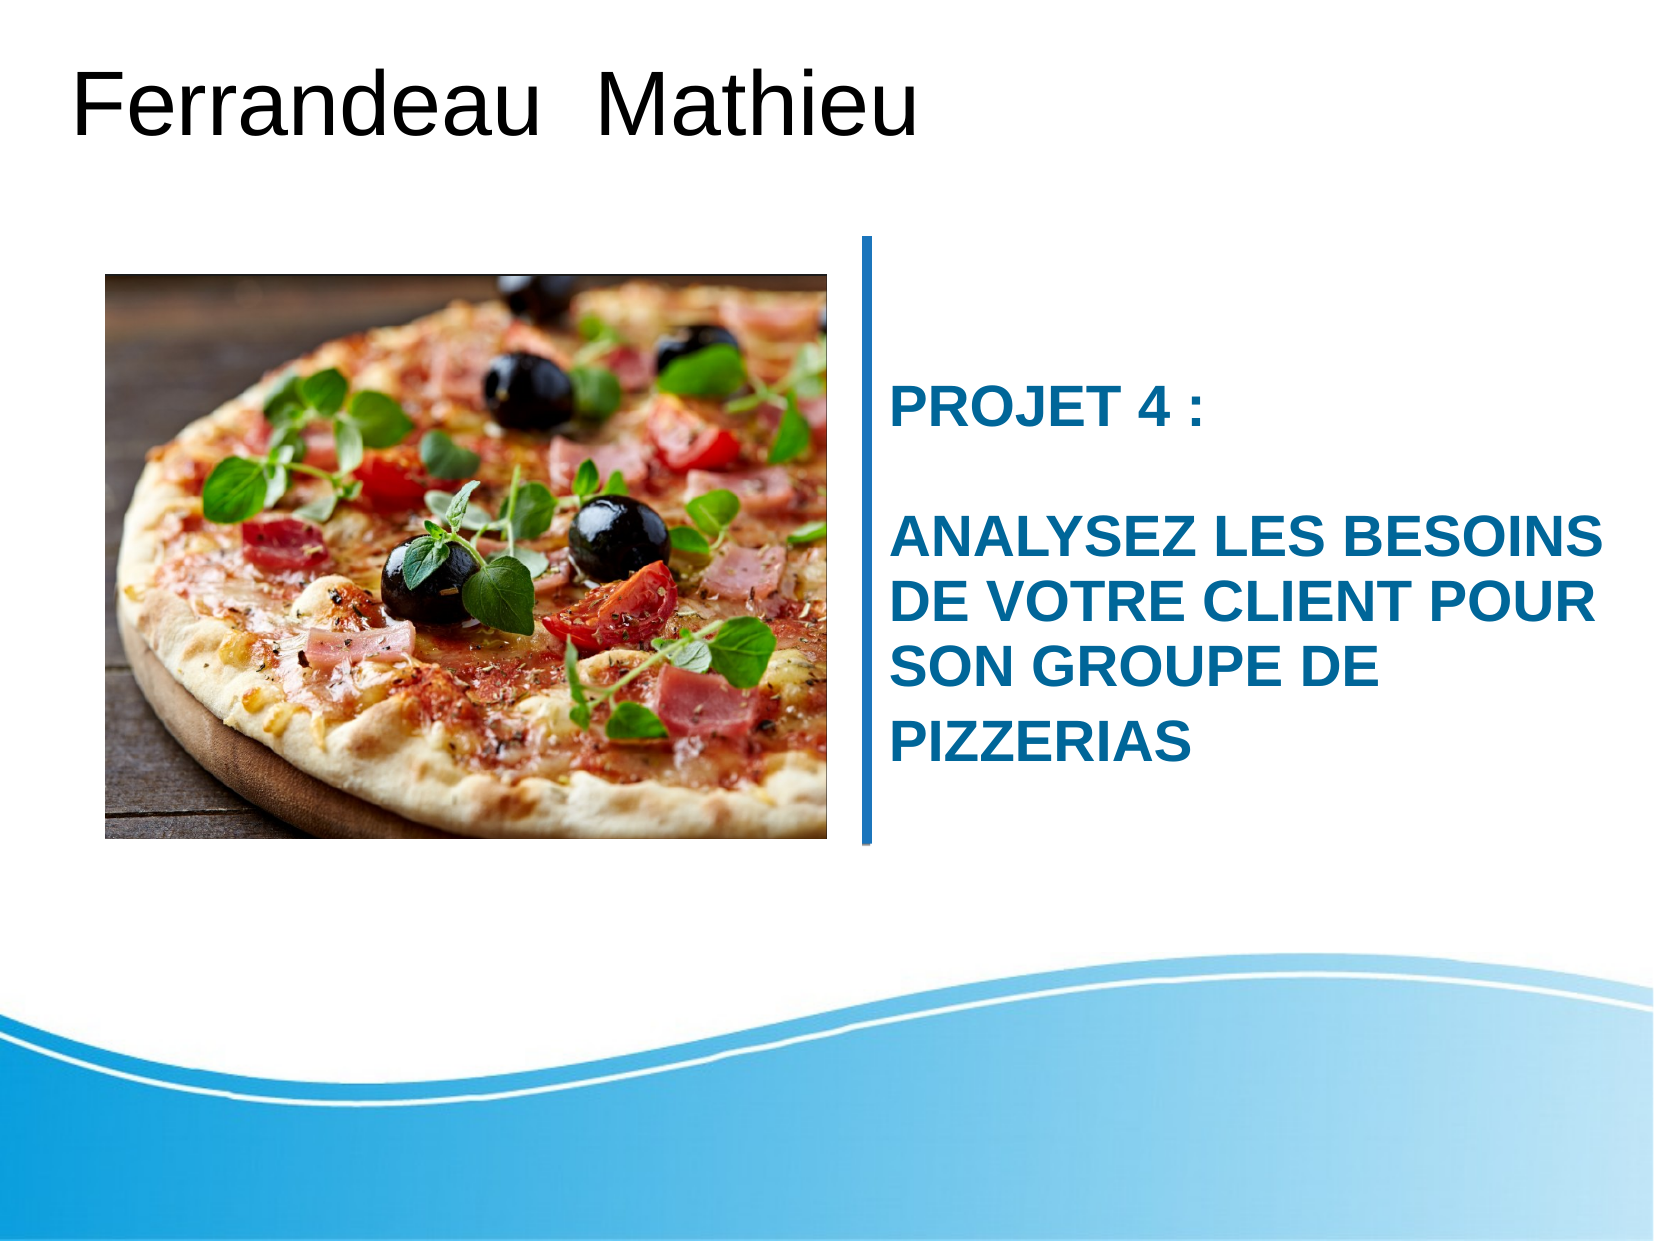

# Ferrandeau Mathieu
Projet 4 :
analysez les besoins de votre client pour son groupe de pizzerias